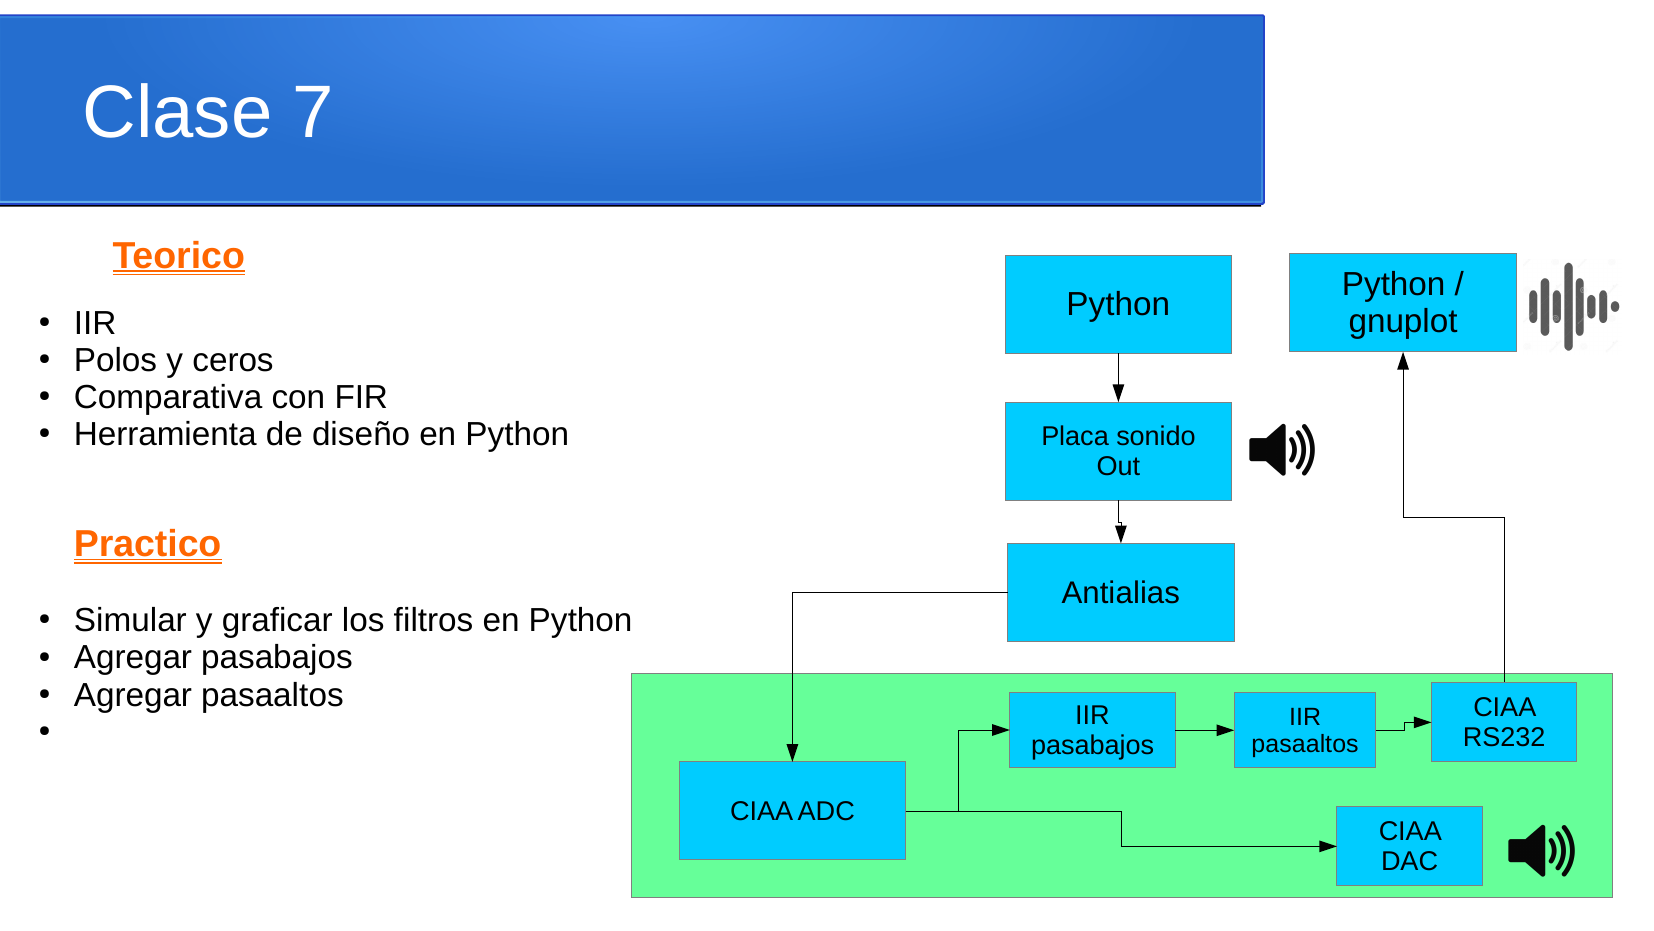

# Clase 7
	Teorico
IIR
Polos y ceros
Comparativa con FIR
Herramienta de diseño en Python
Practico
Simular y graficar los filtros en Python
Agregar pasabajos
Agregar pasaaltos
Python / gnuplot
Python
Placa sonido Out
Antialias
CIAA RS232
IIR pasabajos
IIR pasaaltos
CIAA ADC
CIAA DAC